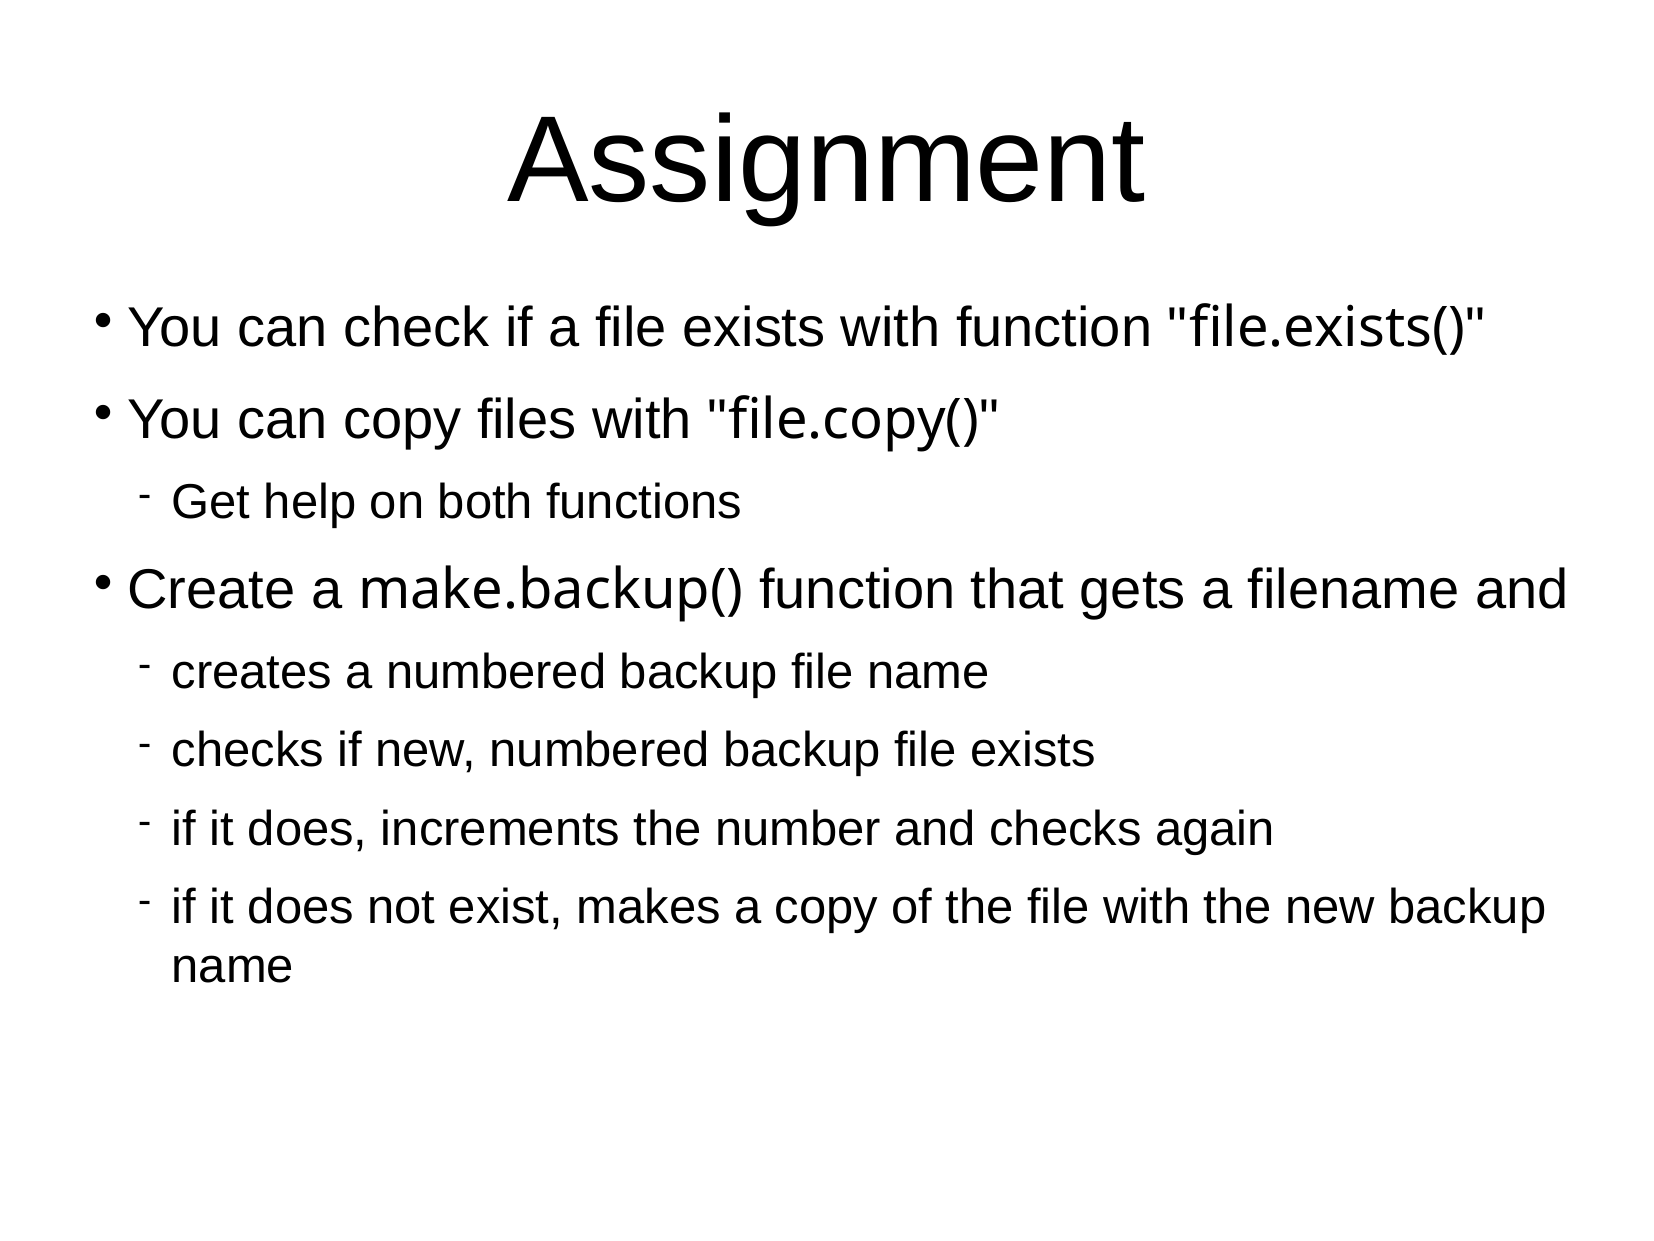

Assignment
You can check if a file exists with function "file.exists()"
You can copy files with "file.copy()"
Get help on both functions
Create a make.backup() function that gets a filename and
creates a numbered backup file name
checks if new, numbered backup file exists
if it does, increments the number and checks again
if it does not exist, makes a copy of the file with the new backup name